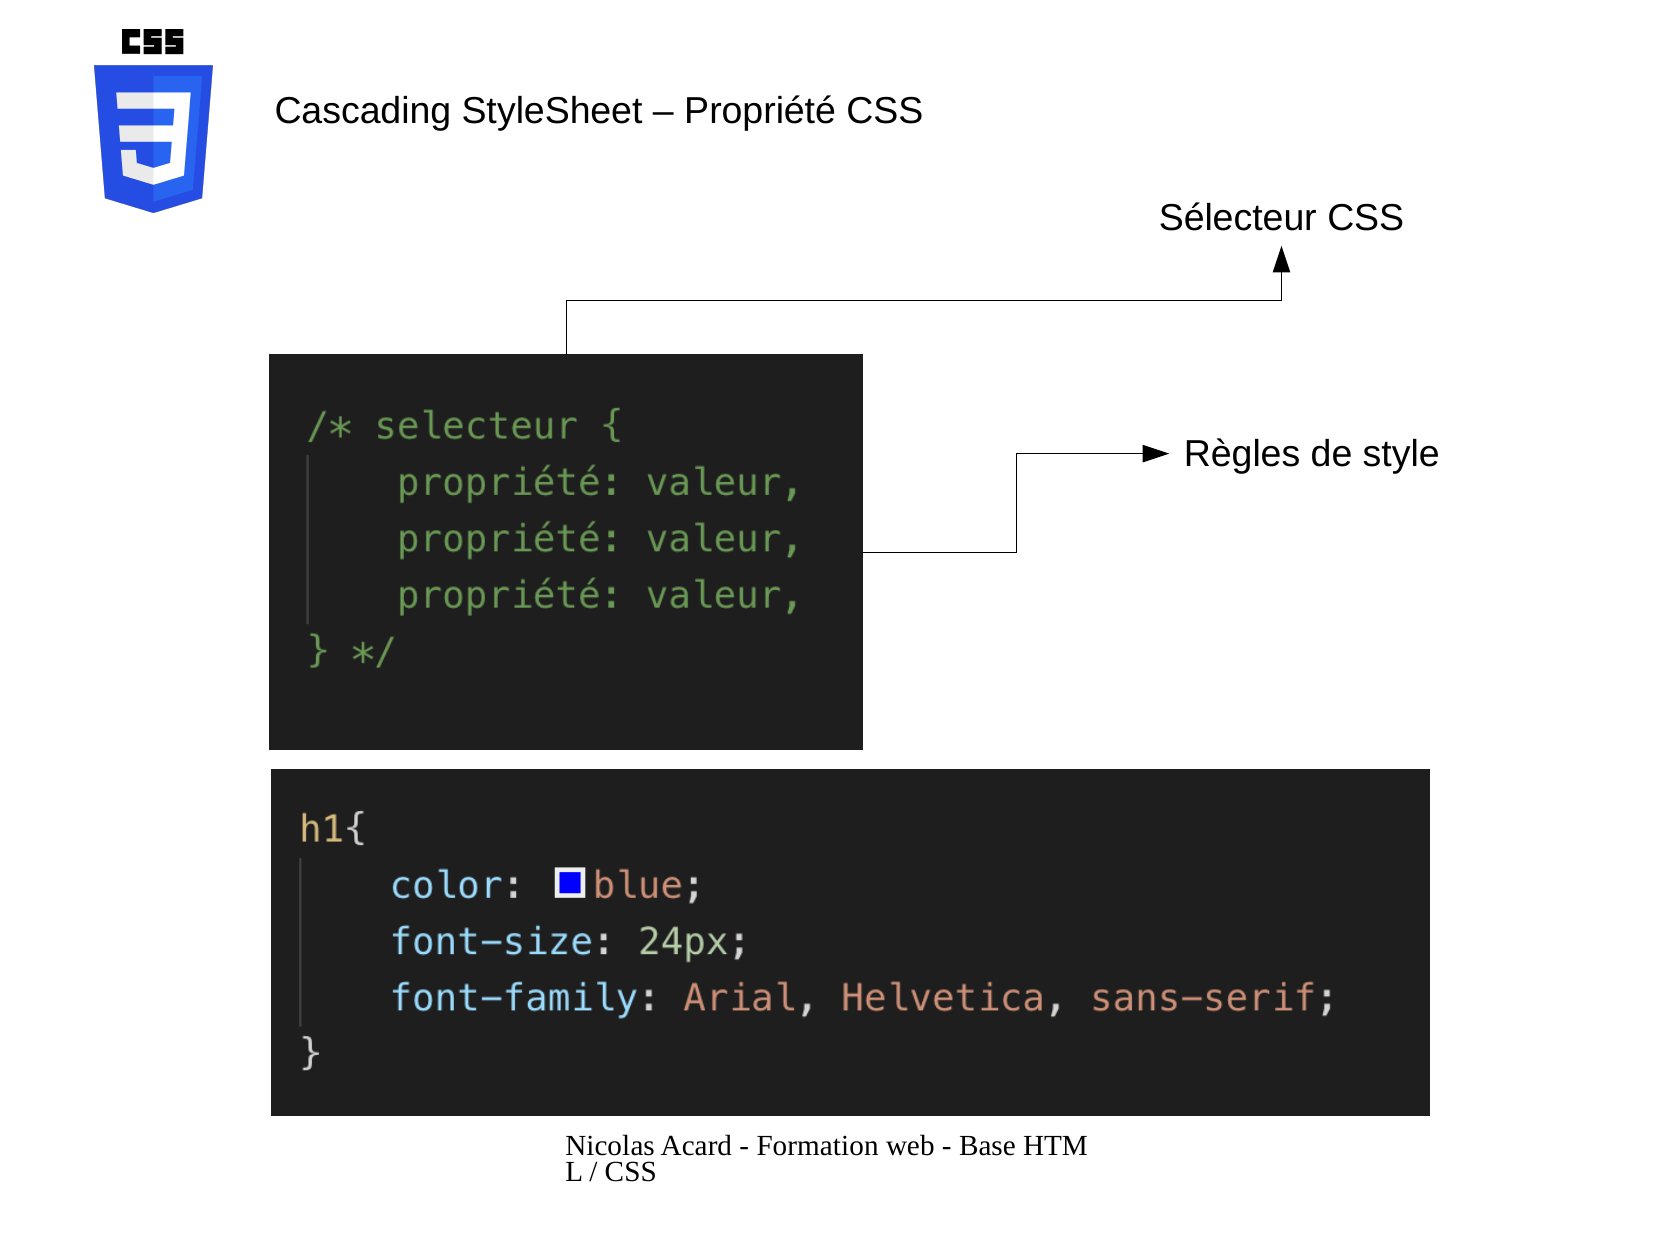

Cascading StyleSheet – Propriété CSS
Sélecteur CSS
Règles de style
Nicolas Acard - Formation web - Base HTML / CSS